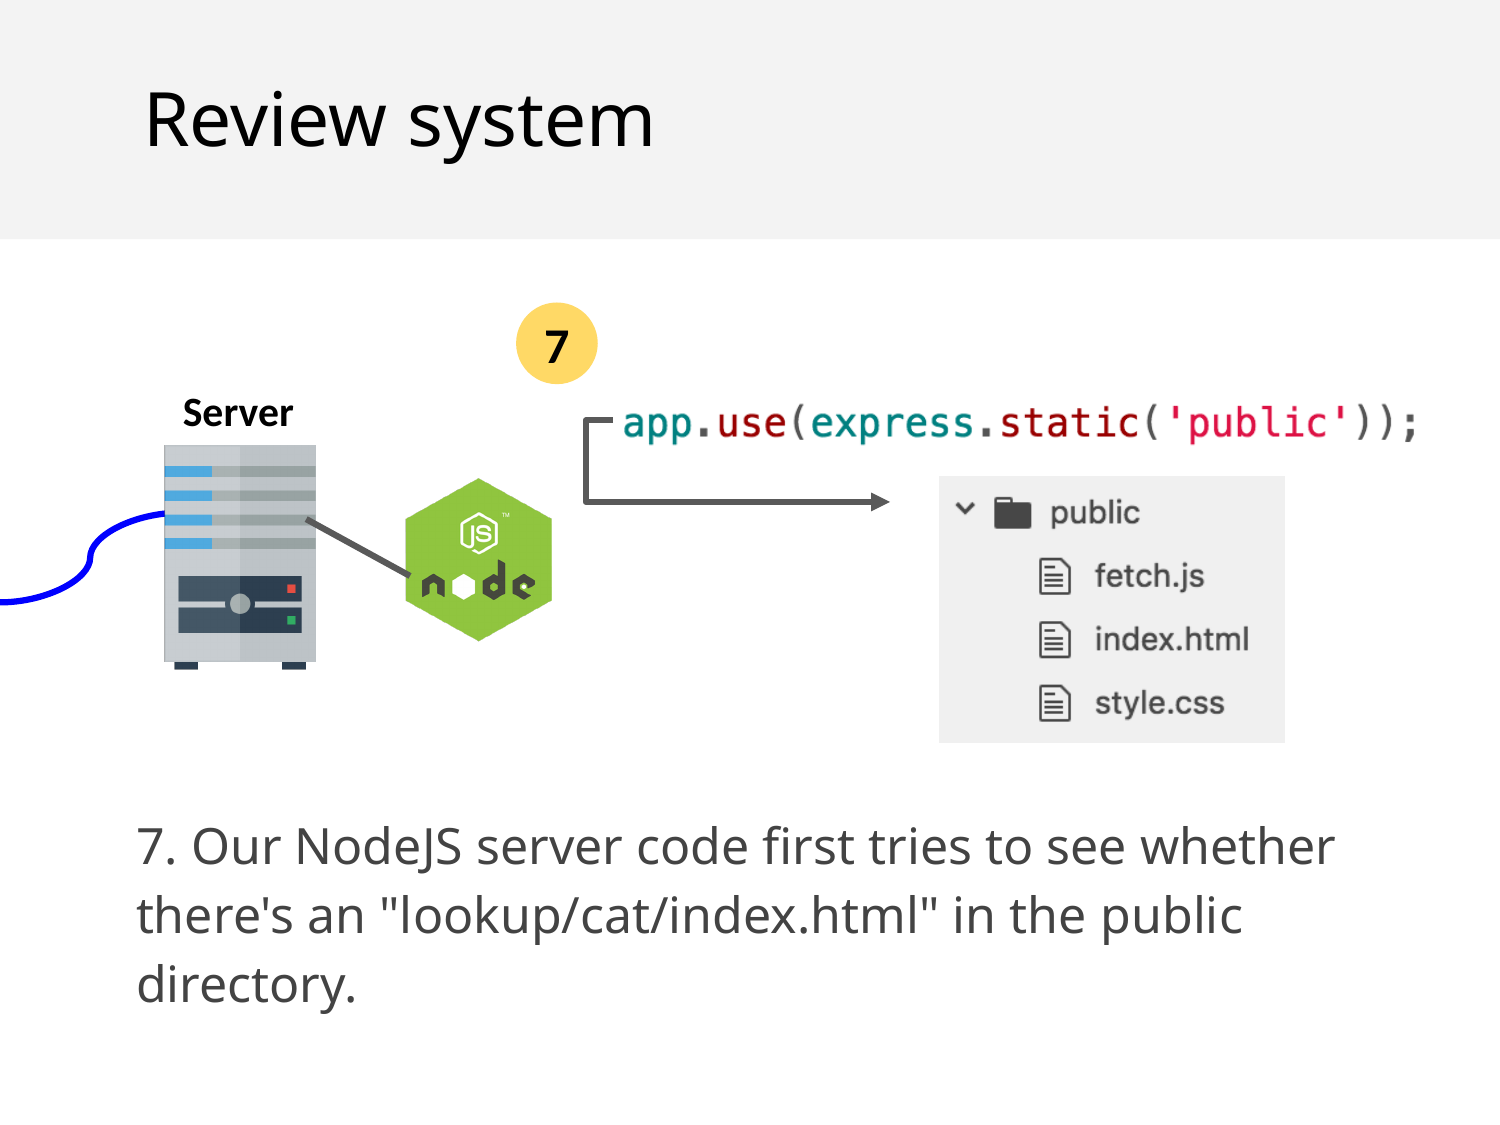

# Review system
7
Server
7. Our NodeJS server code first tries to see whether there's an "lookup/cat/index.html" in the public directory.